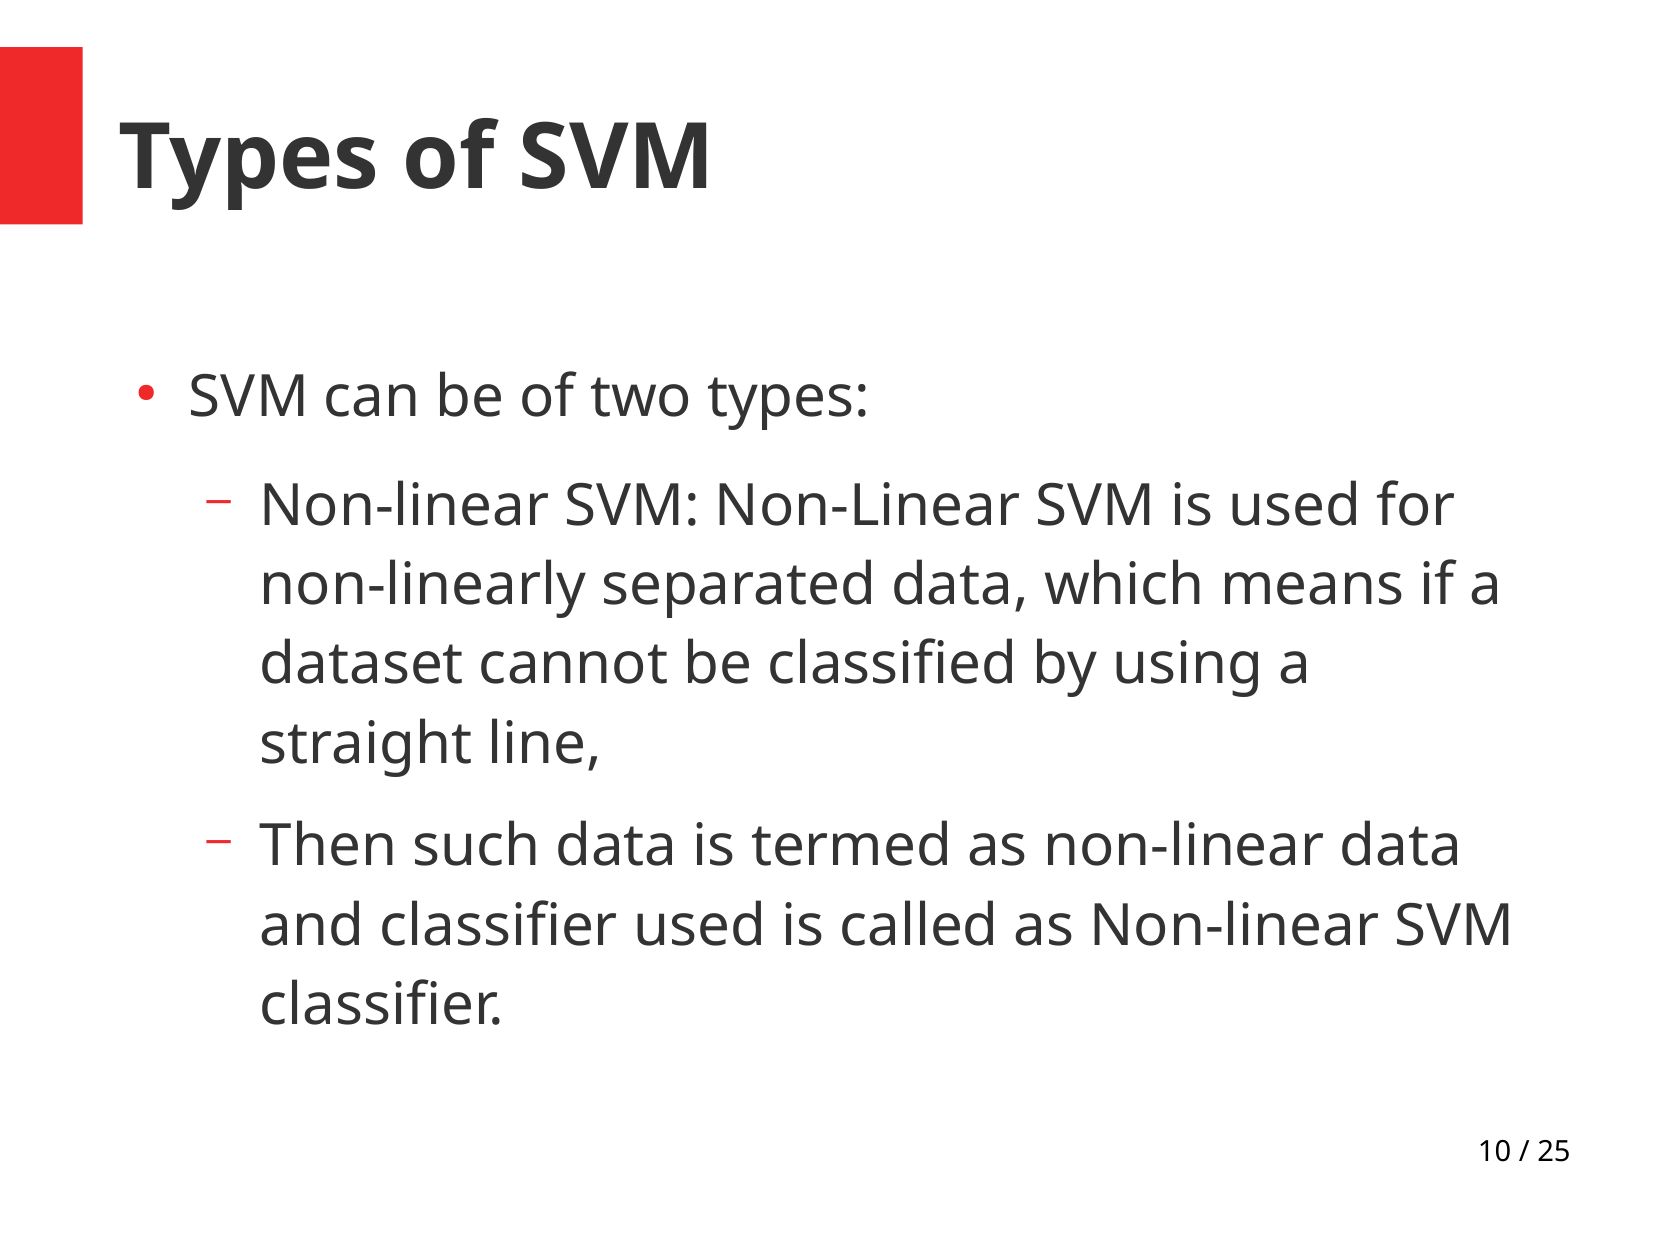

# Types of SVM
SVM can be of two types:
Non-linear SVM: Non-Linear SVM is used for non-linearly separated data, which means if a dataset cannot be classified by using a straight line,
Then such data is termed as non-linear data and classifier used is called as Non-linear SVM classifier.
10